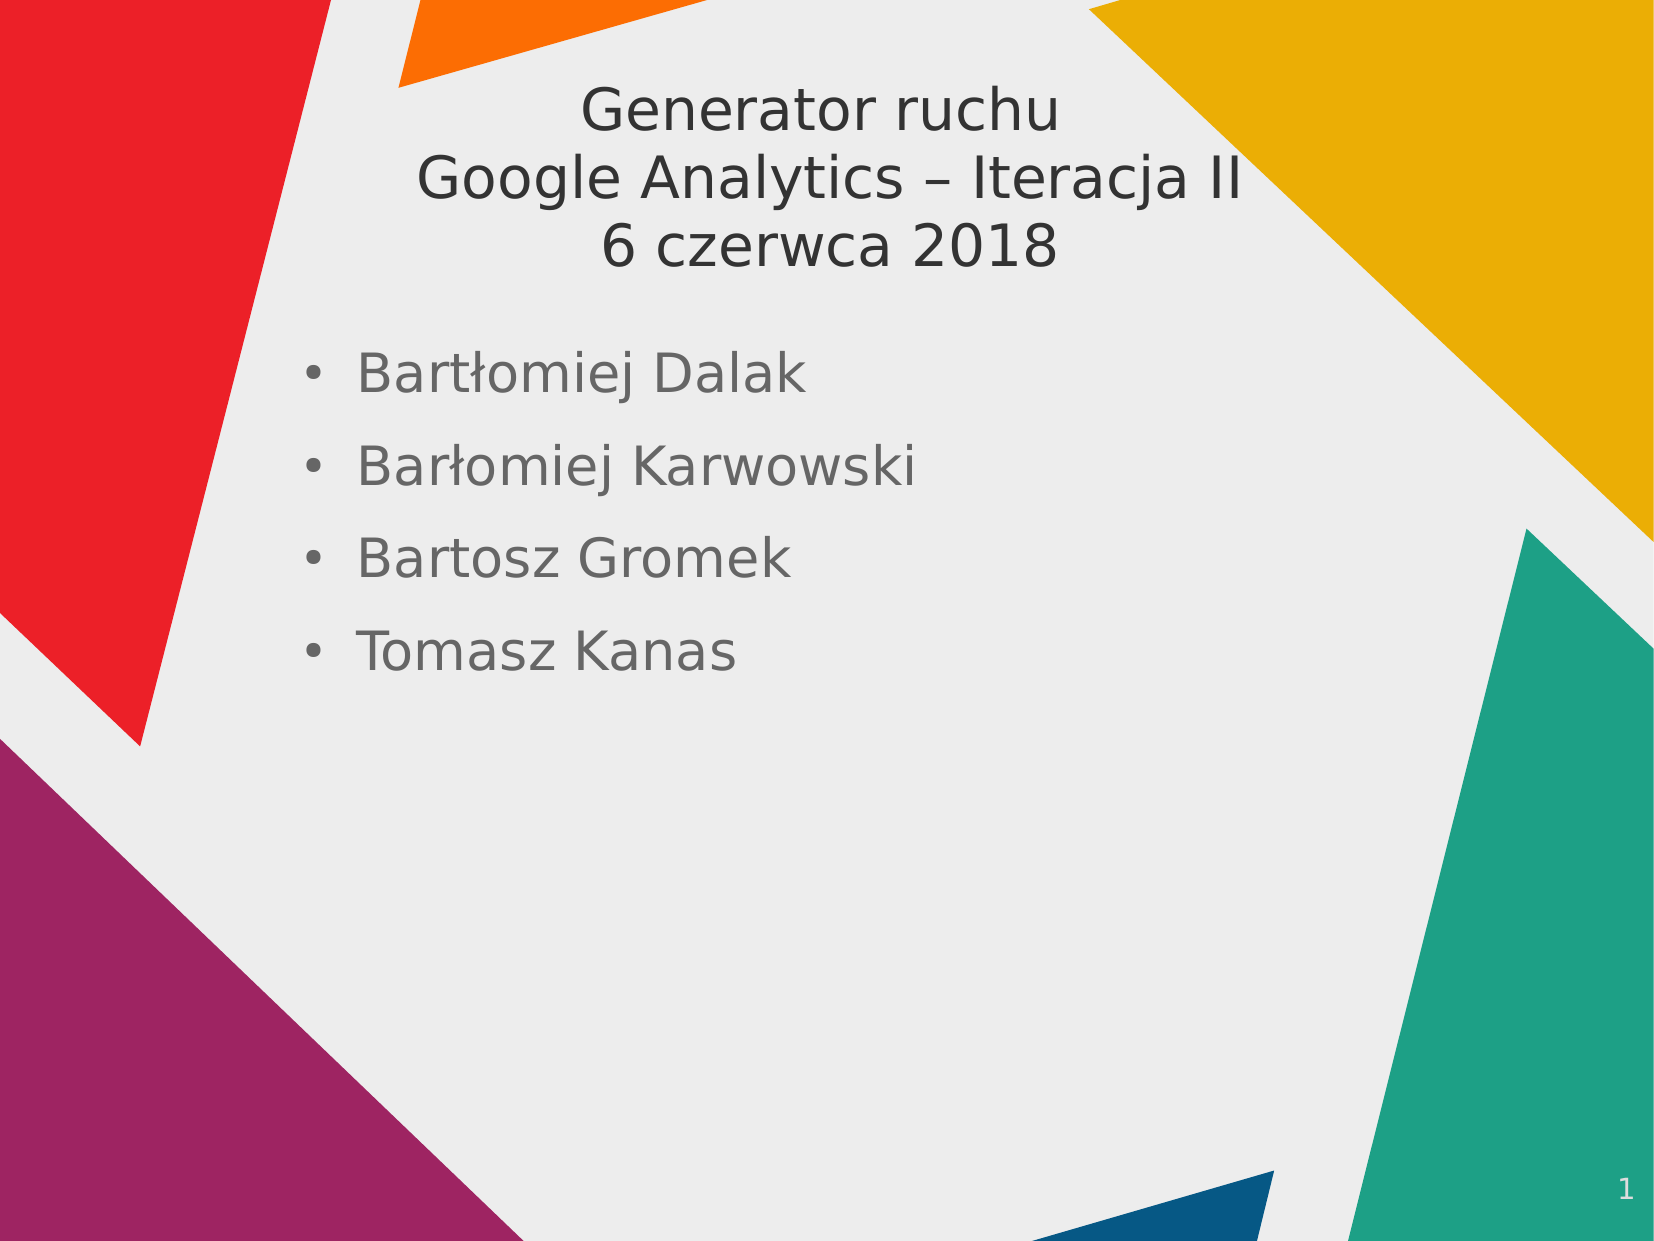

# Generator ruchu Google Analytics – Iteracja II 6 czerwca 2018
Bartłomiej Dalak
Barłomiej Karwowski
Bartosz Gromek
Tomasz Kanas
1